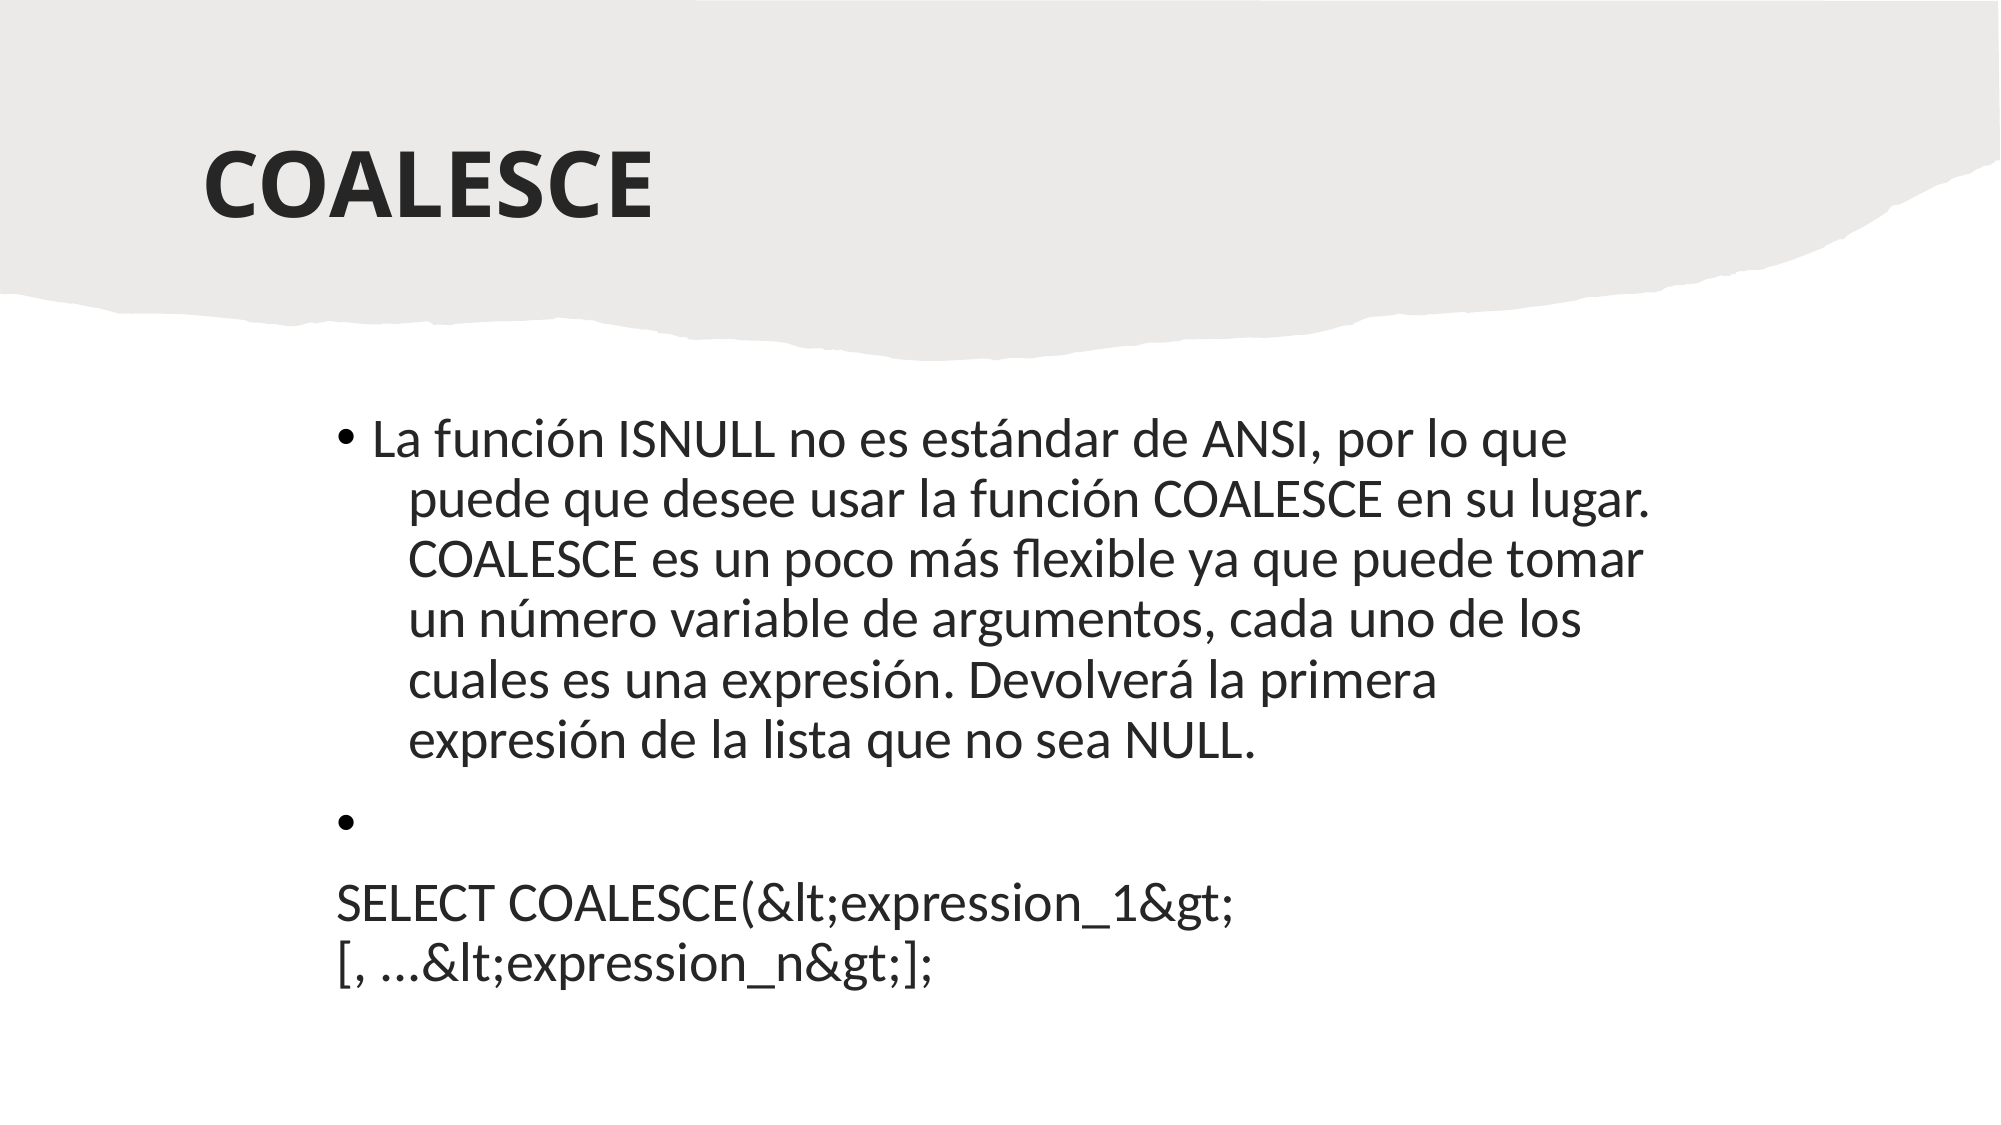

# COALESCE
La función ISNULL no es estándar de ANSI, por lo que puede que desee usar la función COALESCE en su lugar. COALESCE es un poco más flexible ya que puede tomar un número variable de argumentos, cada uno de los cuales es una expresión. Devolverá la primera expresión de la lista que no sea NULL.
SELECT COALESCE(&lt;expression_1&gt;[, ...&lt;expression_n&gt;];